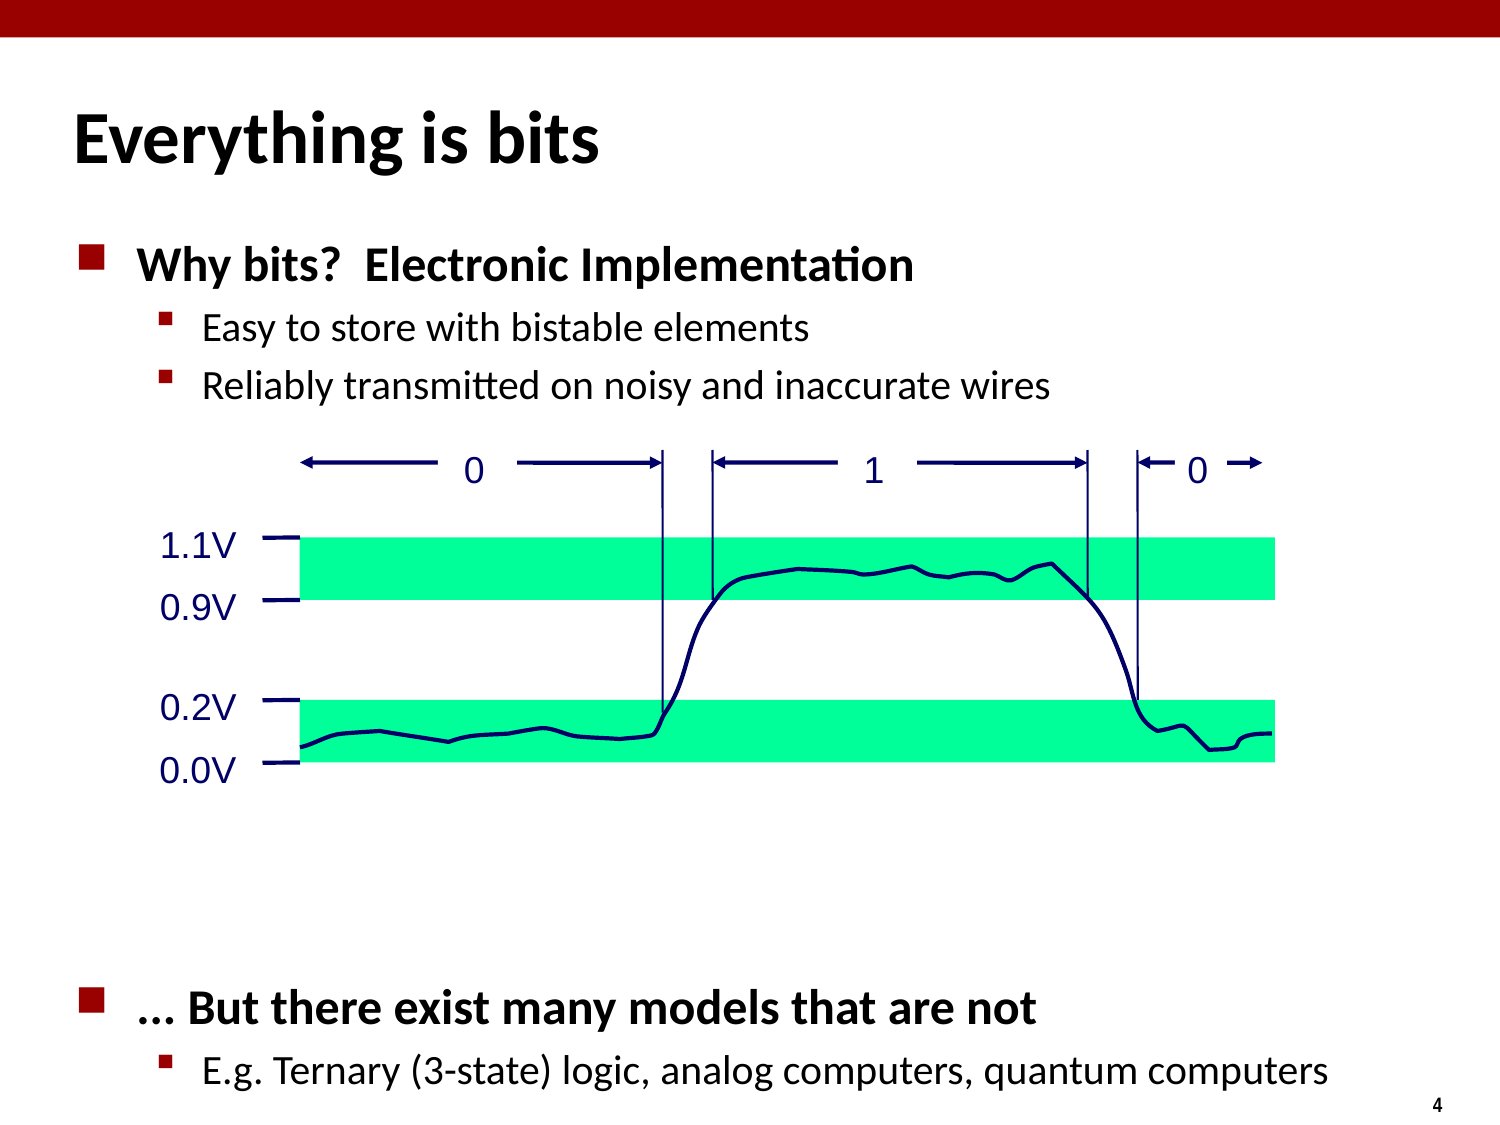

# Everything is bits
Why bits? Electronic Implementation
Easy to store with bistable elements
Reliably transmitted on noisy and inaccurate wires
... But there exist many models that are not
E.g. Ternary (3-state) logic, analog computers, quantum computers
0
1
0
1.1V
0.9V
0.2V
0.0V